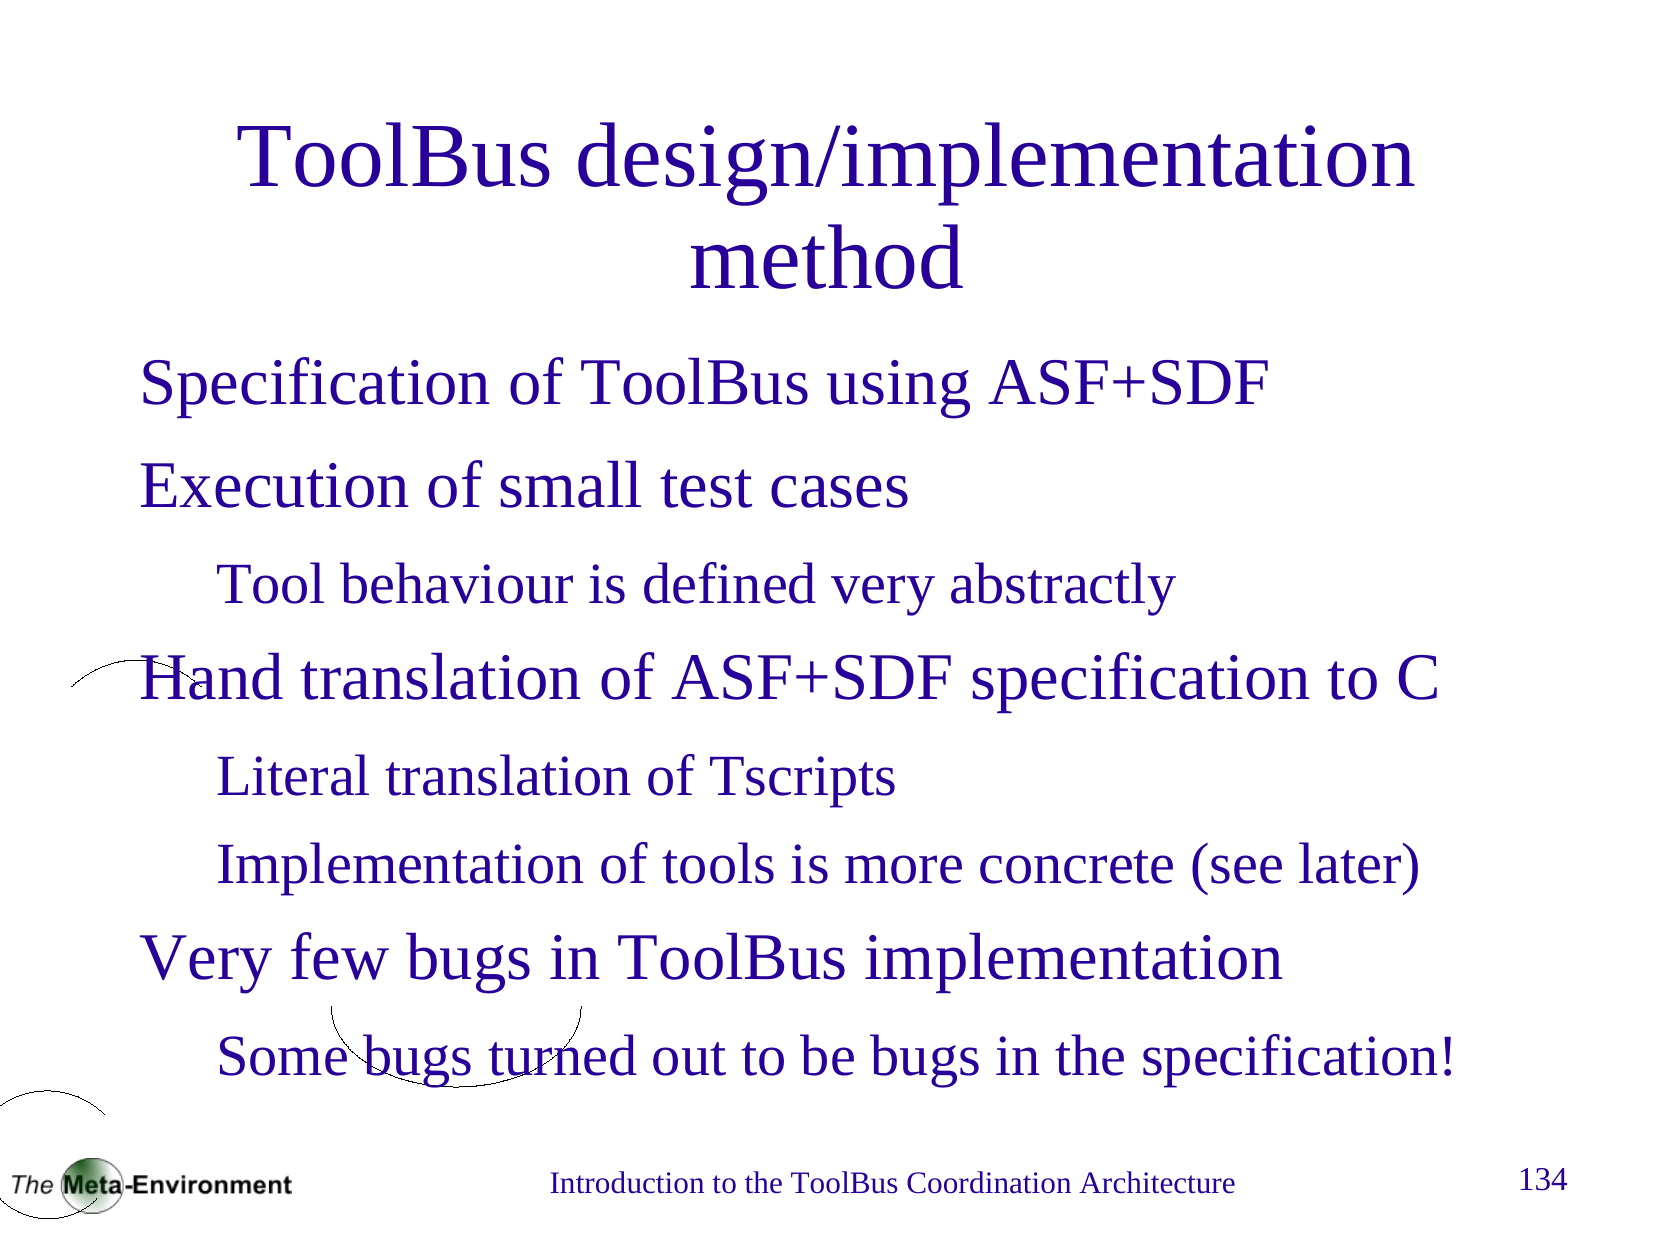

# ToolBus design/implementation method
Specification of ToolBus using ASF+SDF
Execution of small test cases
Tool behaviour is defined very abstractly
Hand translation of ASF+SDF specification to C
Literal translation of Tscripts
Implementation of tools is more concrete (see later)
Very few bugs in ToolBus implementation
Some bugs turned out to be bugs in the specification!